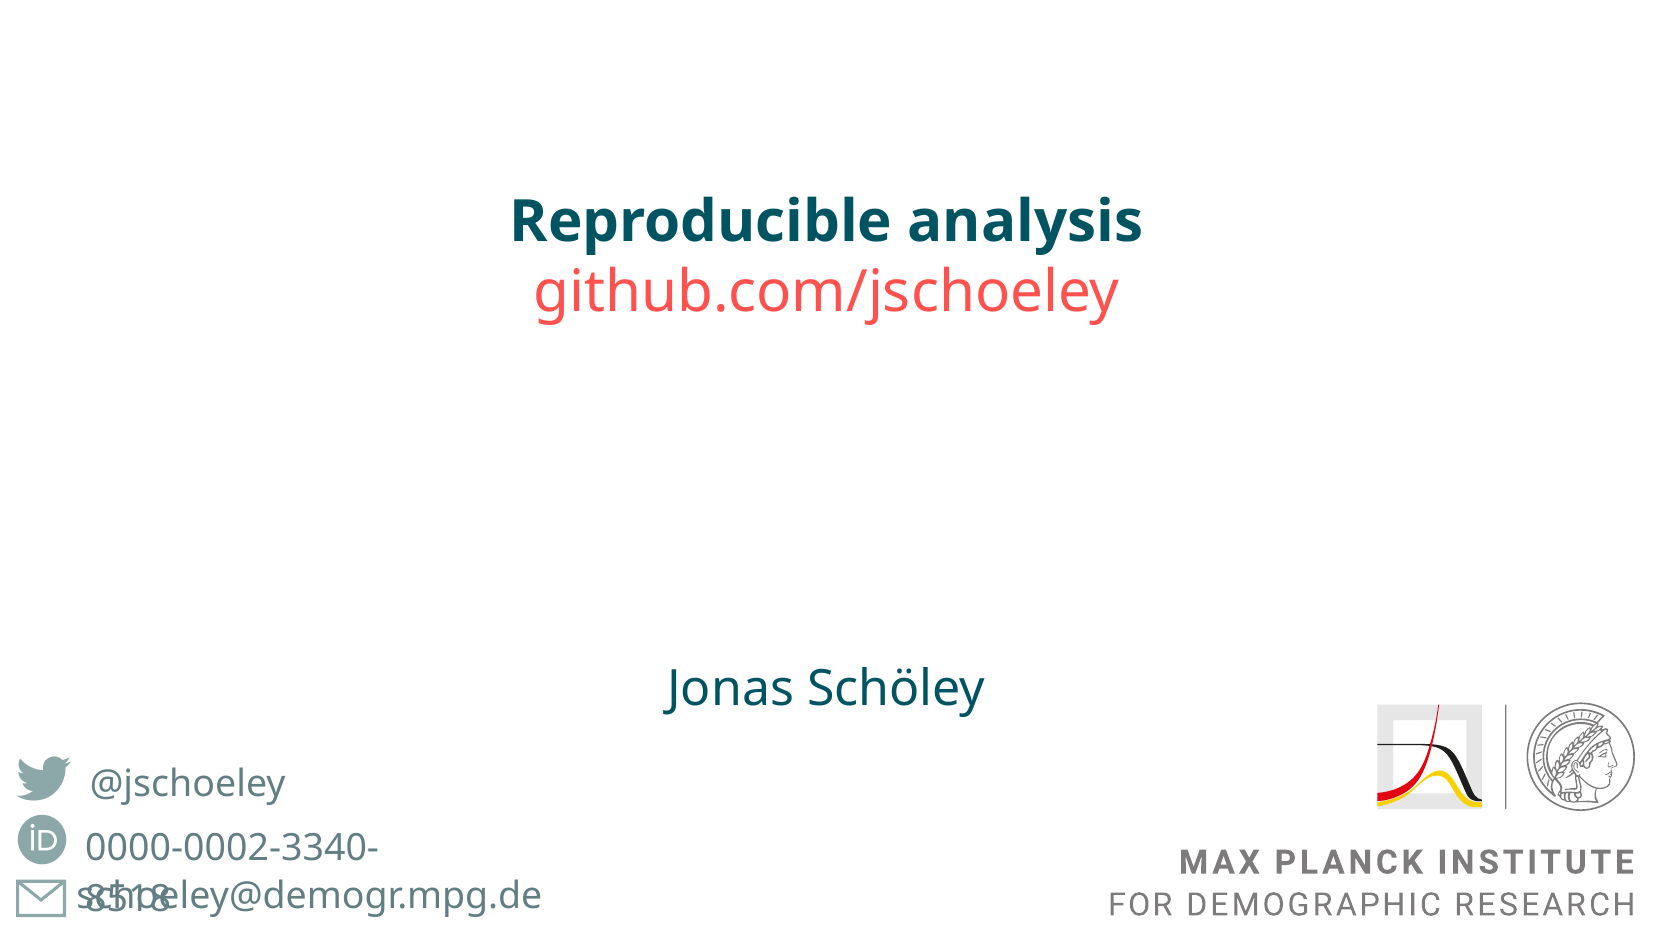

Reproducible analysis
github.com/jschoeley
Jonas Schöley
@jschoeley
0000-0002-3340-8518
schoeley@demogr.mpg.de